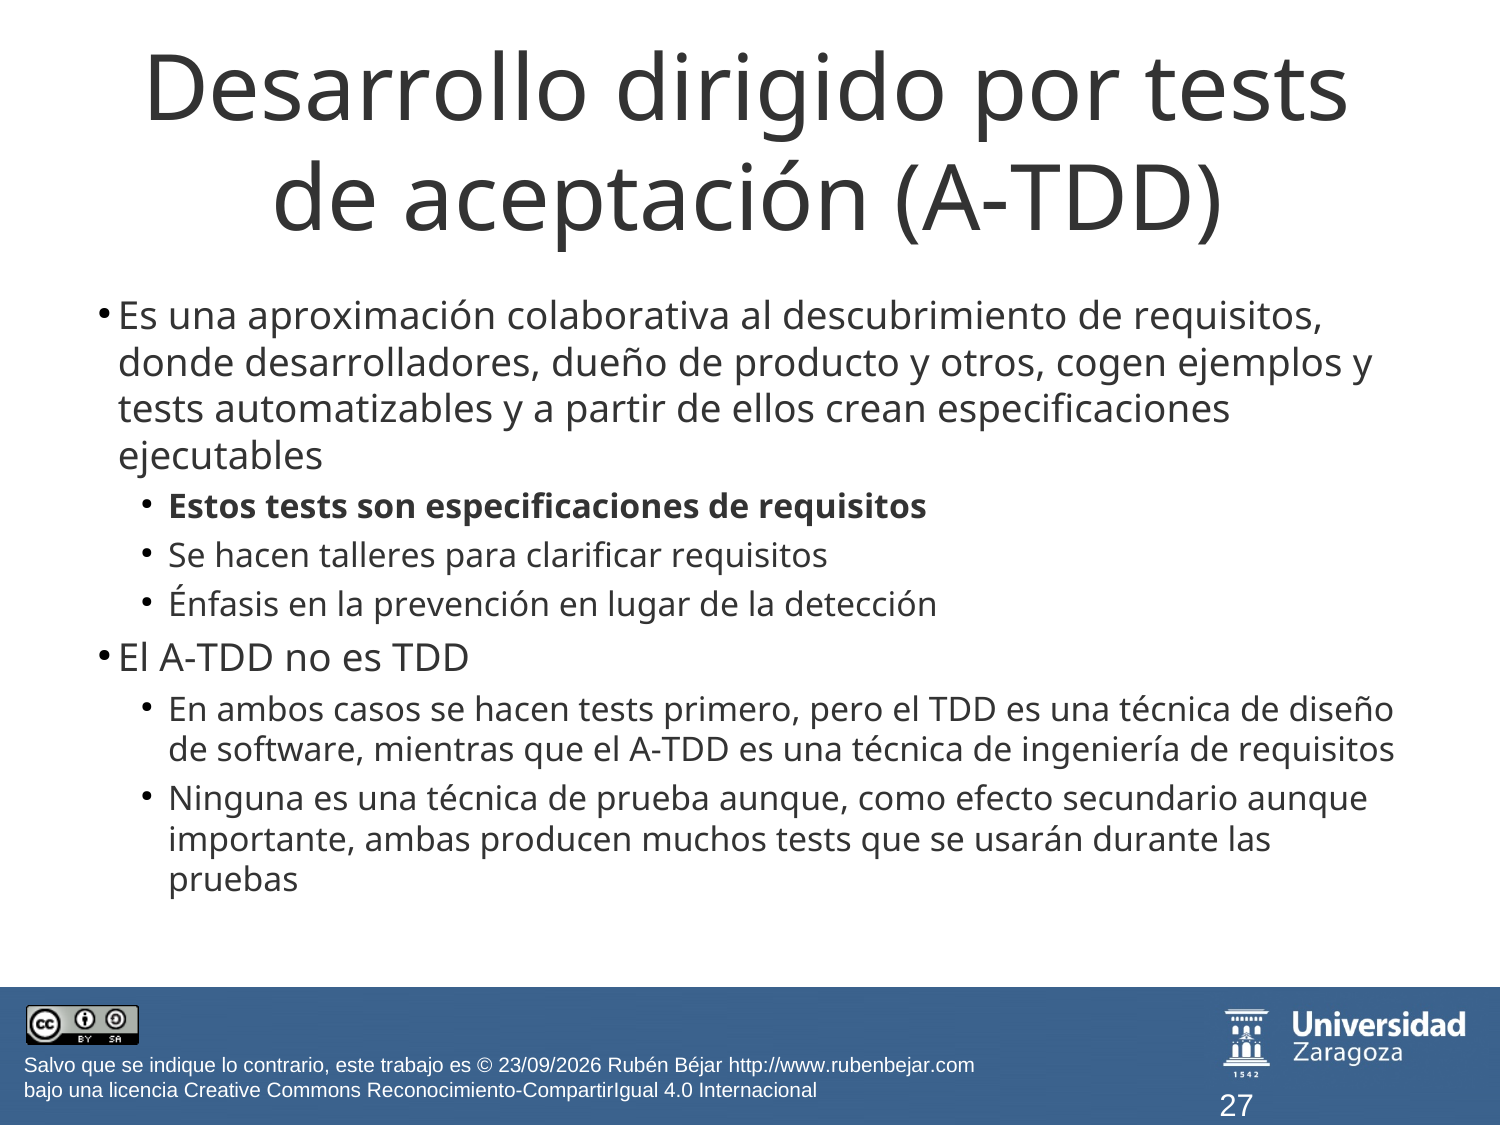

# Desarrollo dirigido por tests de aceptación (A-TDD)
Es una aproximación colaborativa al descubrimiento de requisitos, donde desarrolladores, dueño de producto y otros, cogen ejemplos y tests automatizables y a partir de ellos crean especificaciones ejecutables
Estos tests son especificaciones de requisitos
Se hacen talleres para clarificar requisitos
Énfasis en la prevención en lugar de la detección
El A-TDD no es TDD
En ambos casos se hacen tests primero, pero el TDD es una técnica de diseño de software, mientras que el A-TDD es una técnica de ingeniería de requisitos
Ninguna es una técnica de prueba aunque, como efecto secundario aunque importante, ambas producen muchos tests que se usarán durante las pruebas